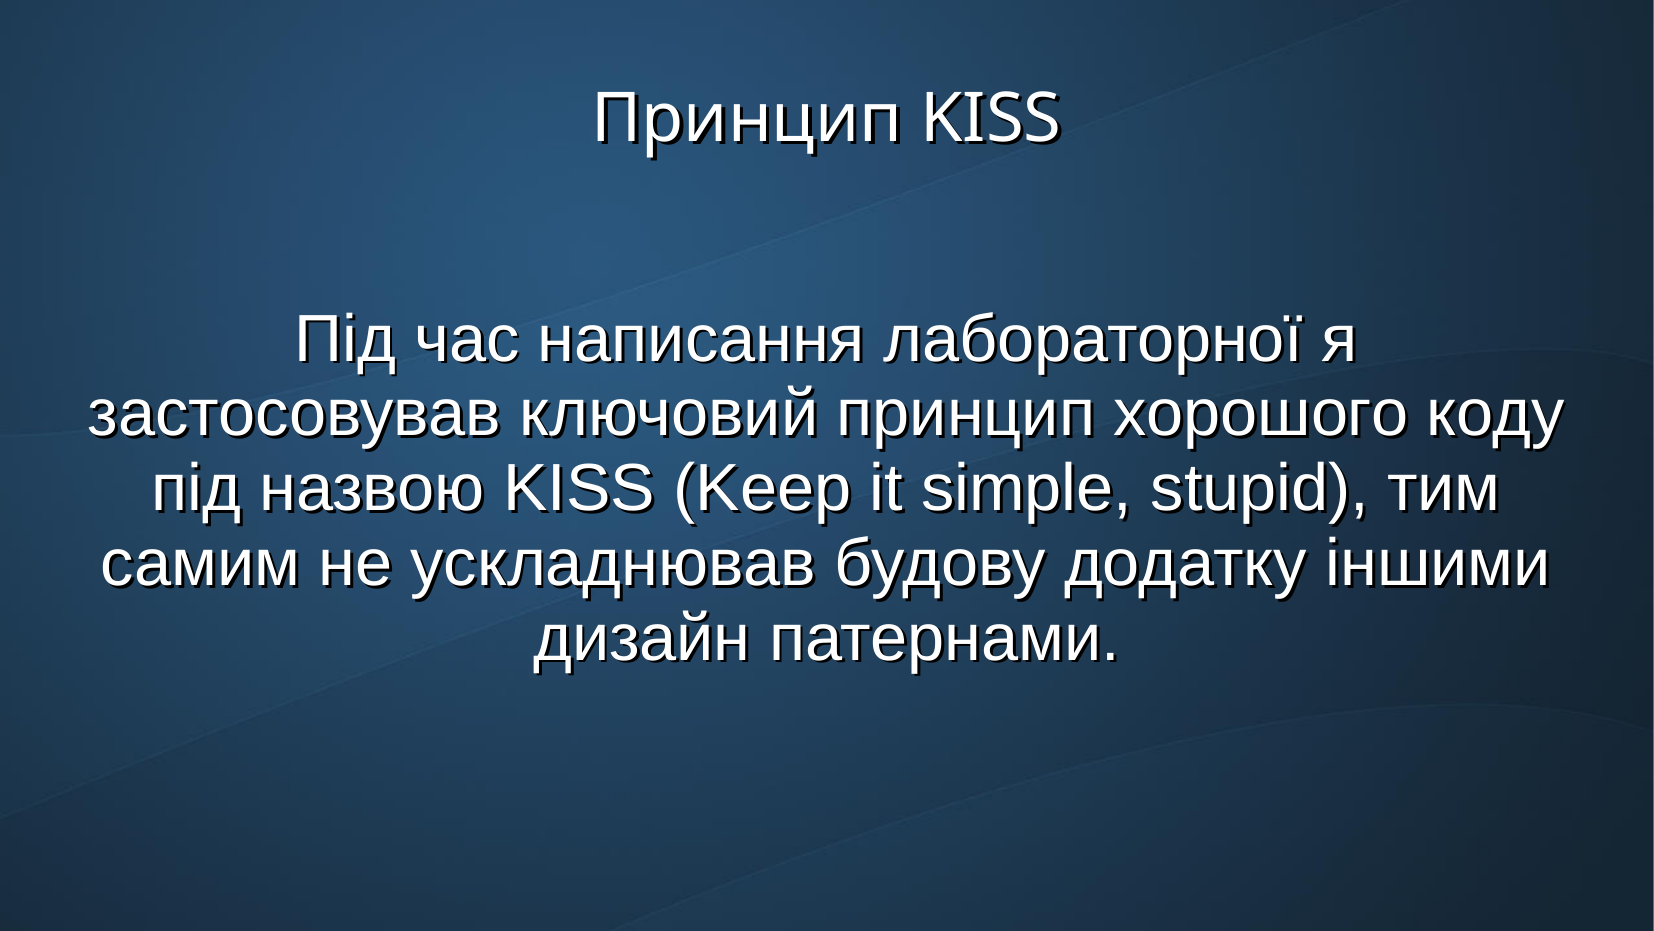

# Принцип KISS
Під час написання лабораторної я застосовував ключовий принцип хорошого коду під назвою KISS (Keep it simple, stupid), тим самим не ускладнював будову додатку іншими дизайн патернами.